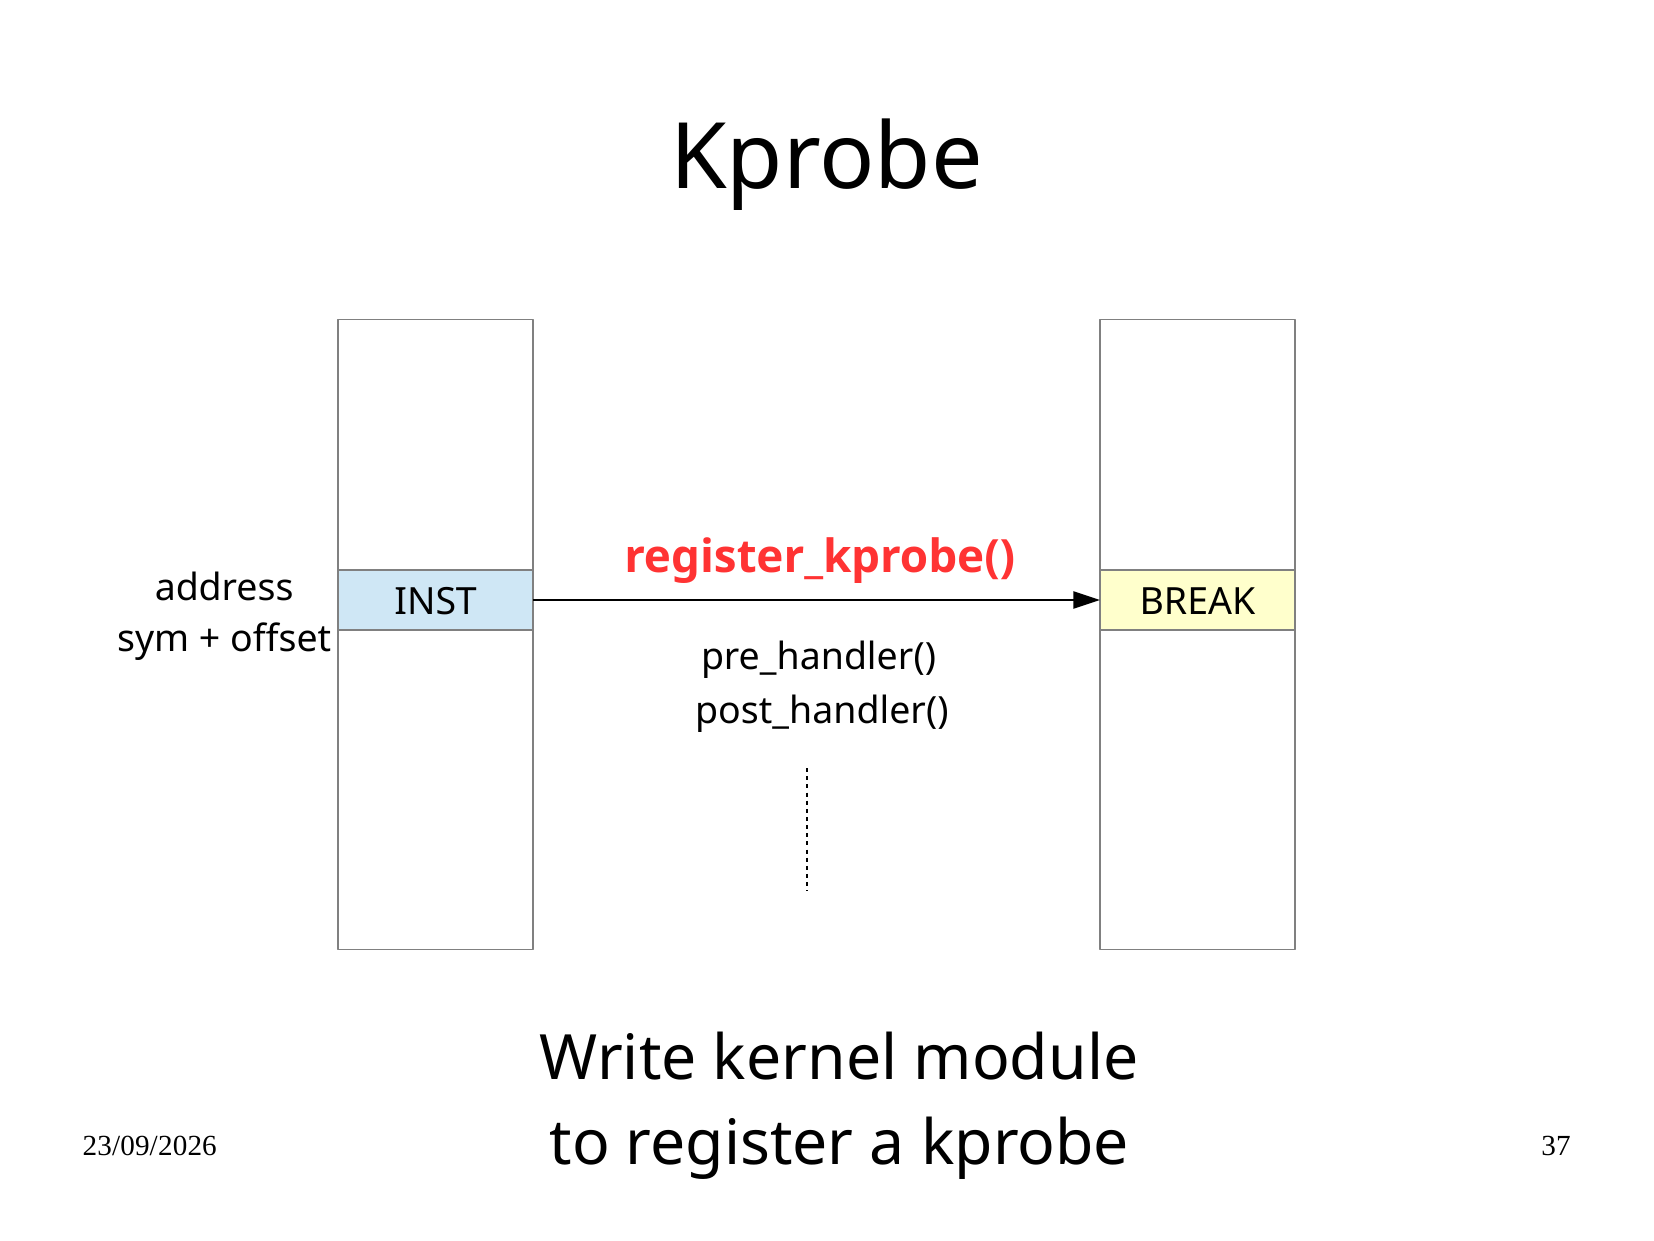

# Kprobe
register_kprobe()
address
sym + offset
INST
BREAK
pre_handler()
post_handler()
Write kernel module
to register a kprobe
37